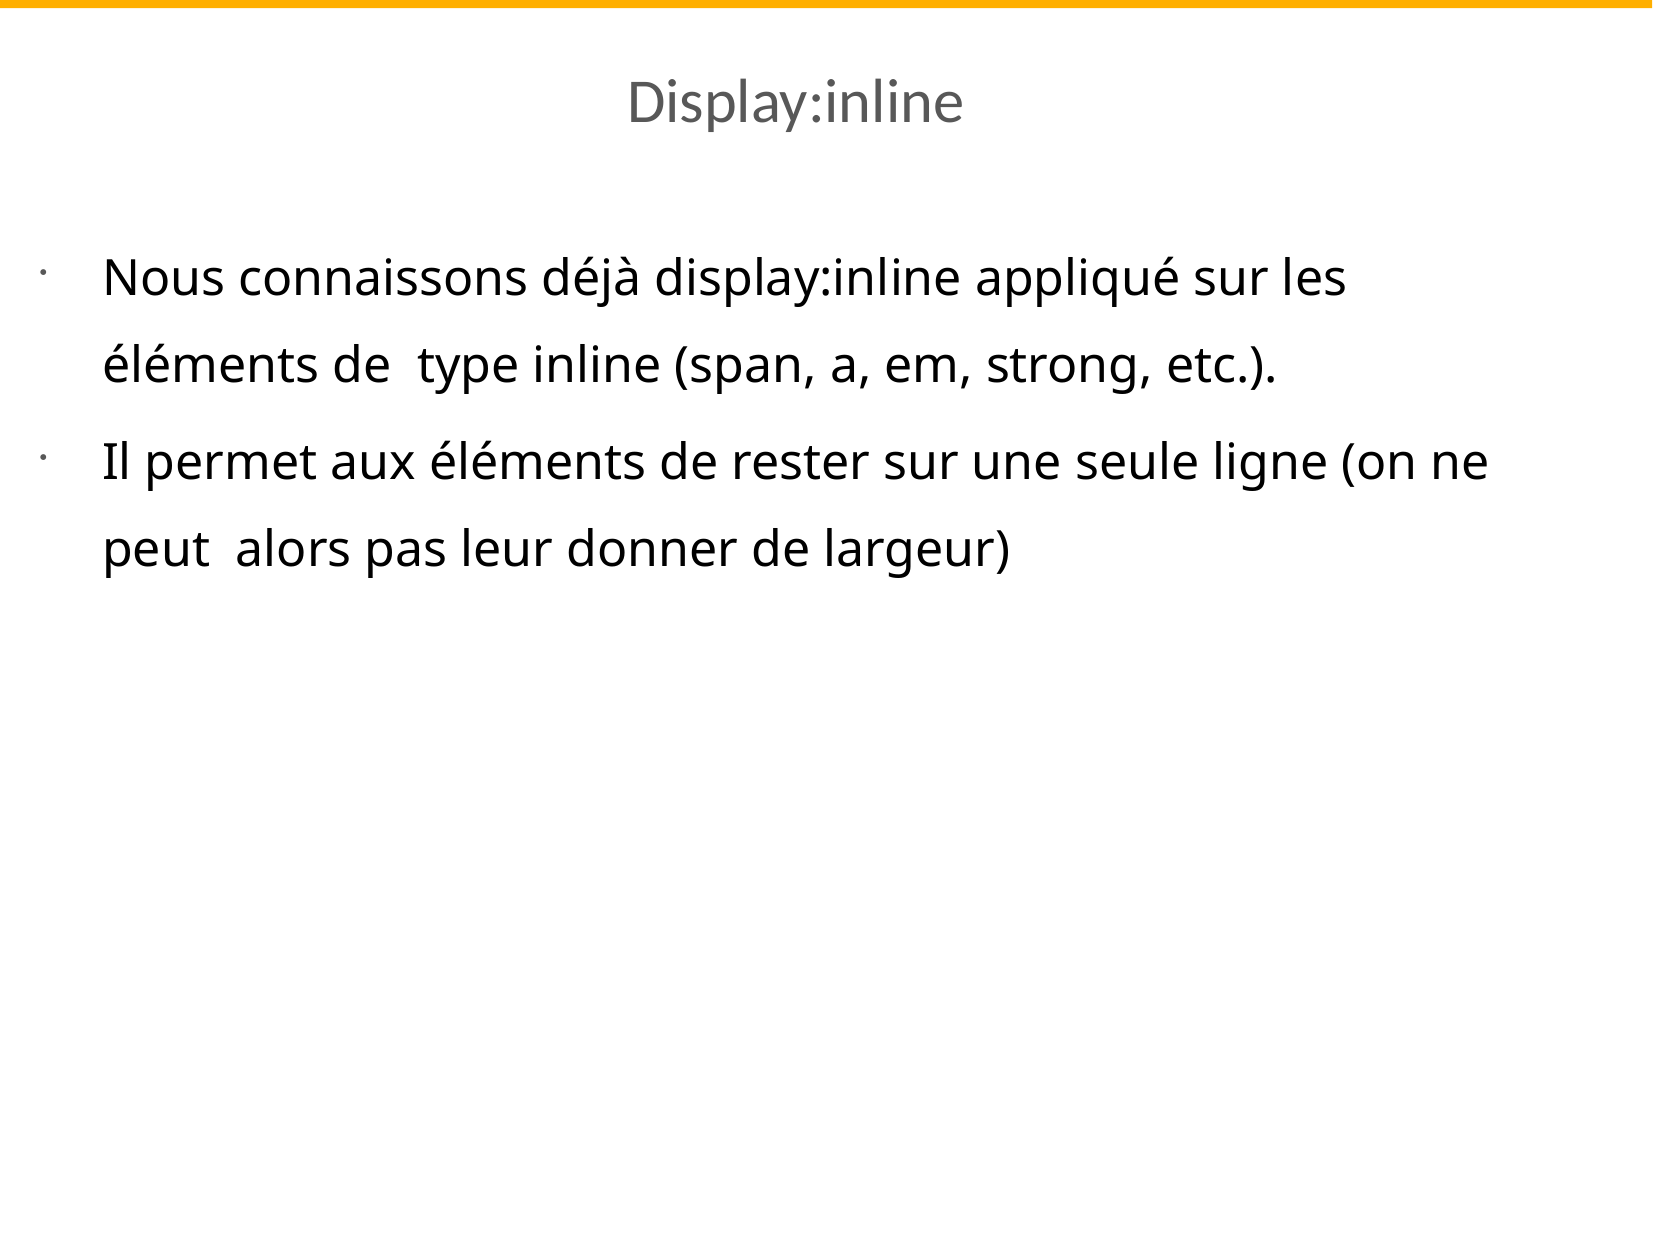

# Display:inline
Nous connaissons déjà display:inline appliqué sur les éléments de type inline (span, a, em, strong, etc.).
Il permet aux éléments de rester sur une seule ligne (on ne peut alors pas leur donner de largeur)